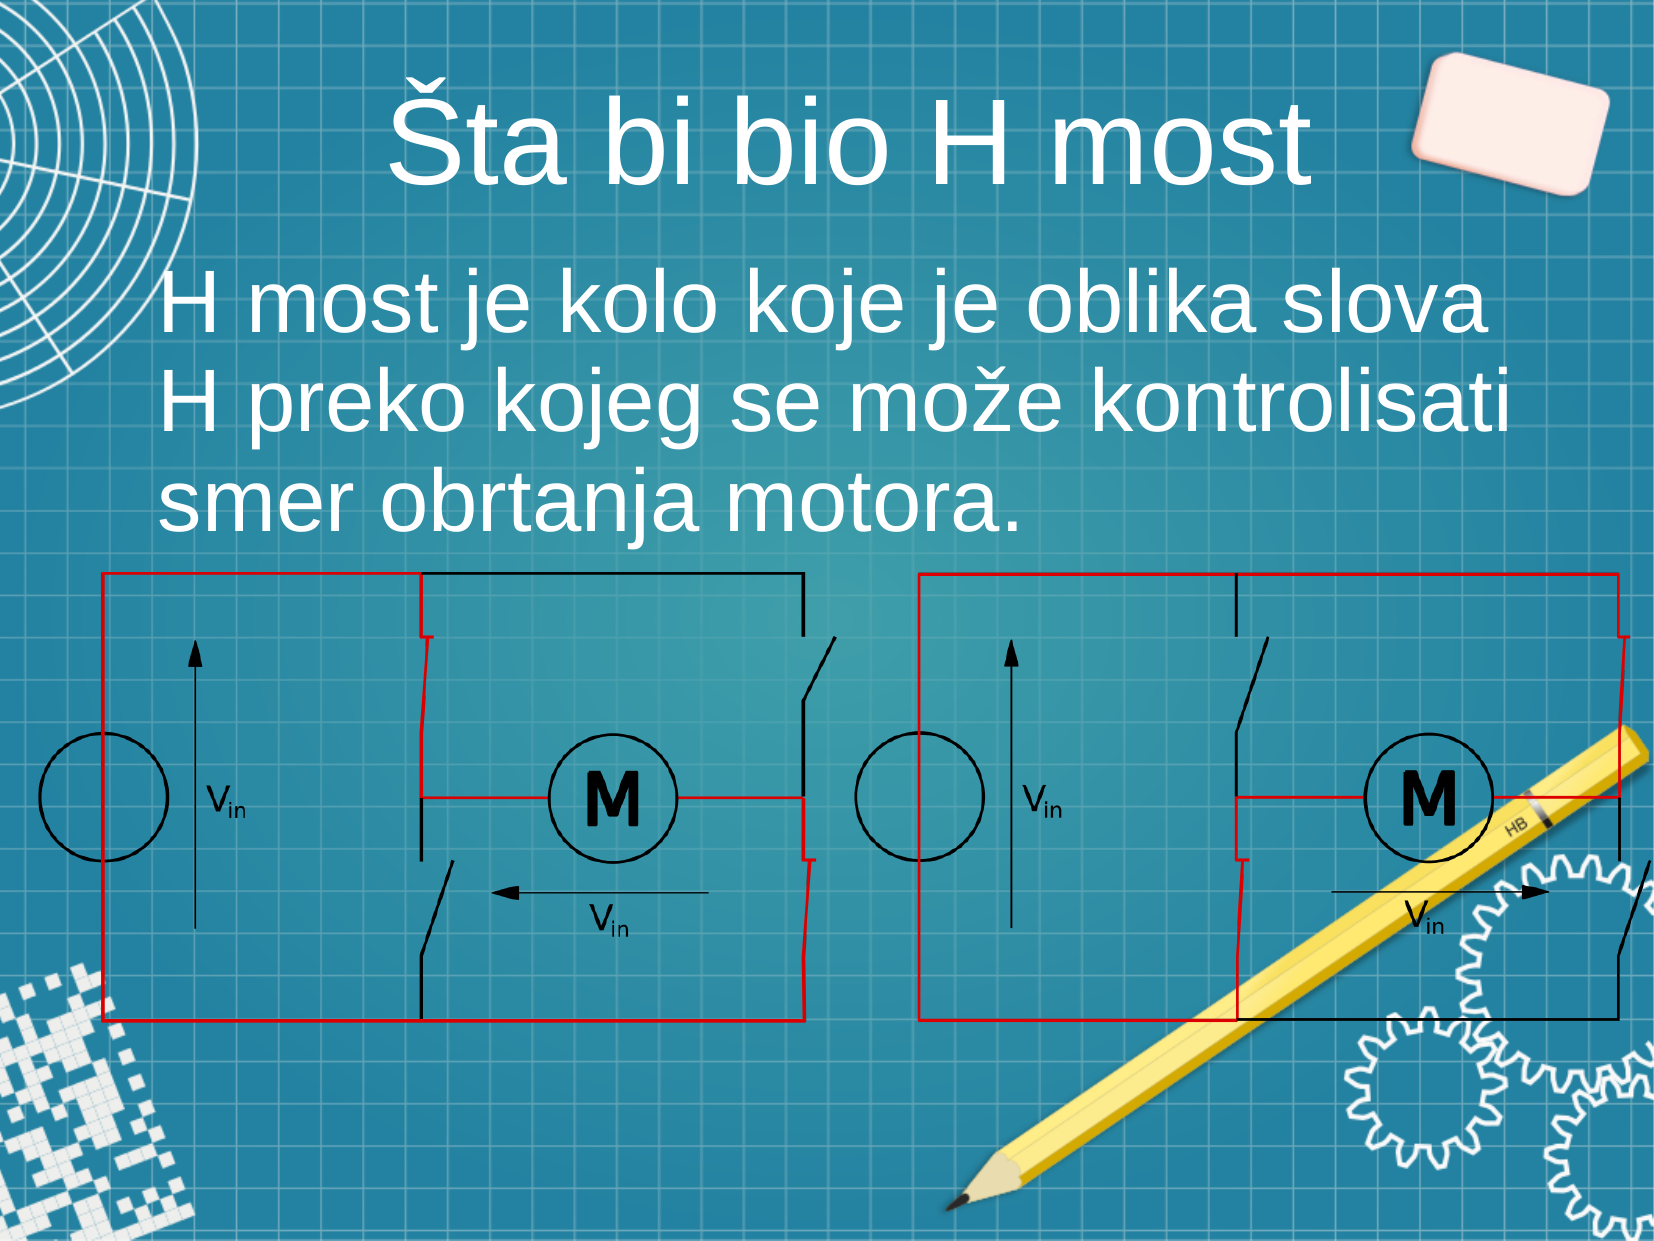

# Šta bi bio H most
H most je kolo koje je oblika slova H preko kojeg se može kontrolisati smer obrtanja motora.